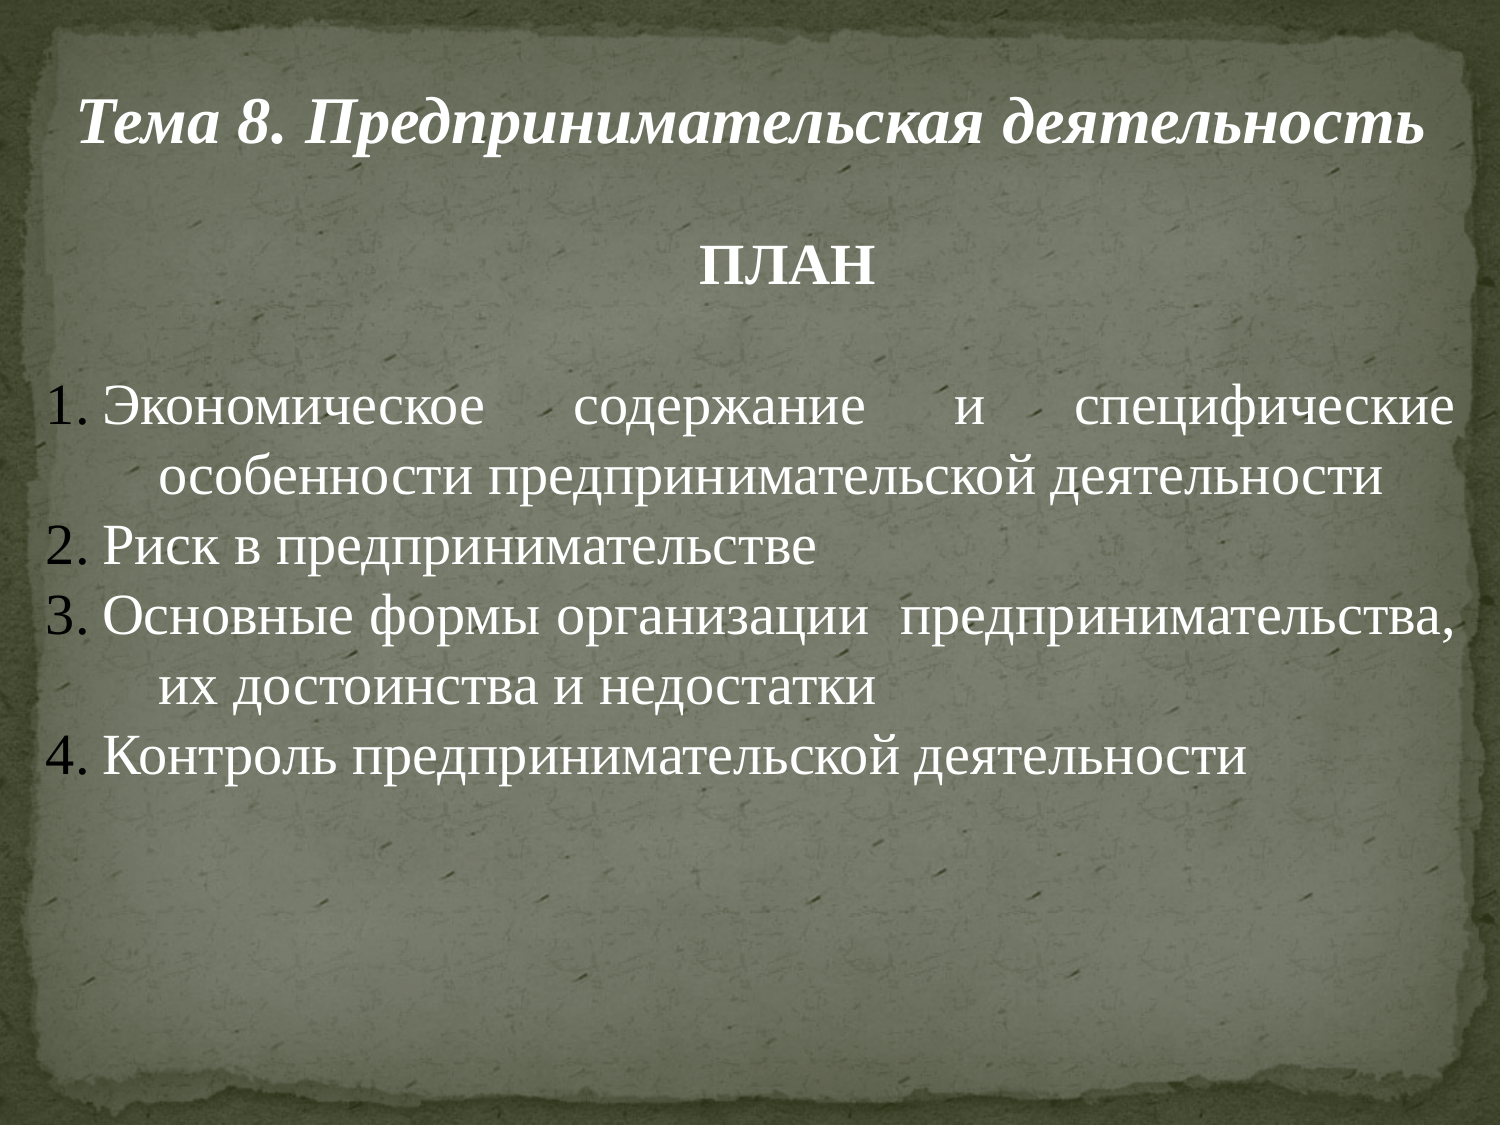

Тема 8. Предпринимательская деятельность
ПЛАН
Экономическое содержание и специфические особенности предпринимательской деятельности
Риск в предпринимательстве
Основные формы организации предпринимательства, их достоинства и недостатки
Контроль предпринимательской деятельности